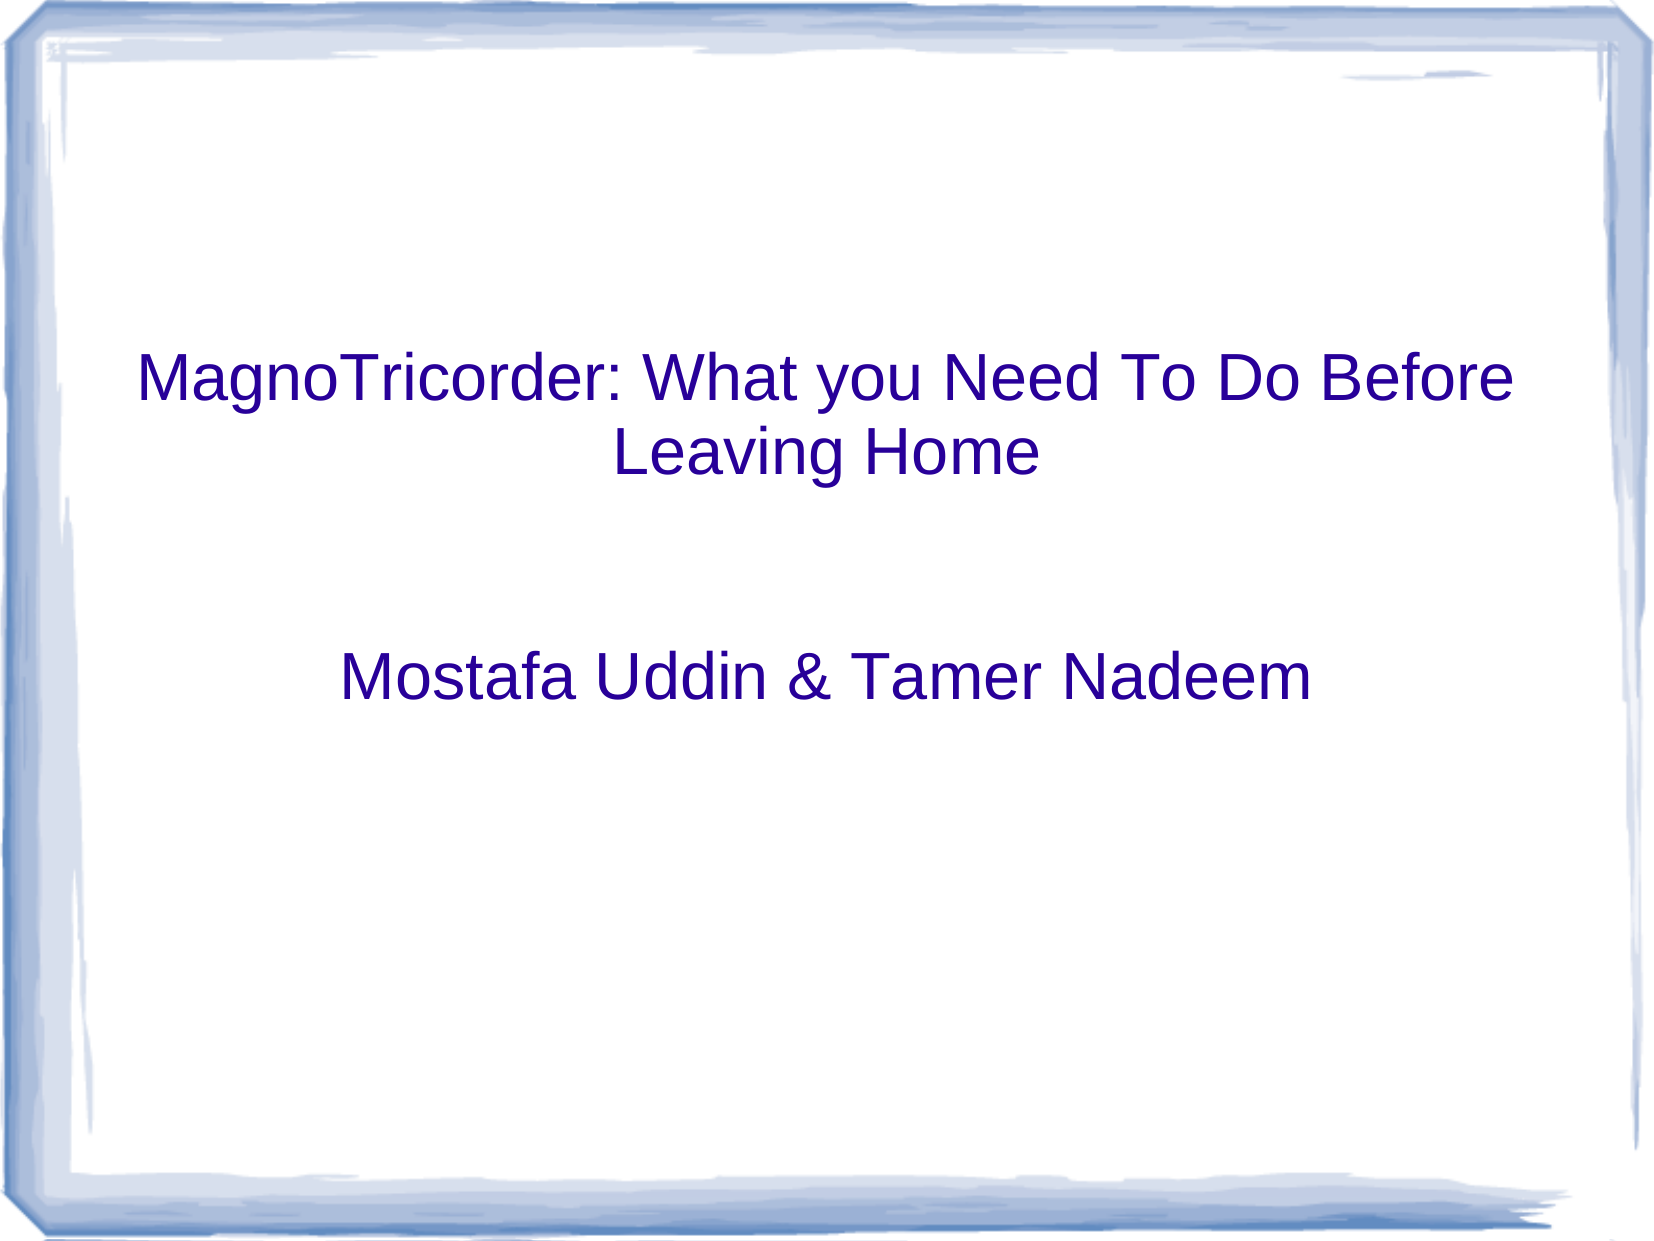

# MagnoTricorder: What you Need To Do Before Leaving Home
Mostafa Uddin & Tamer Nadeem